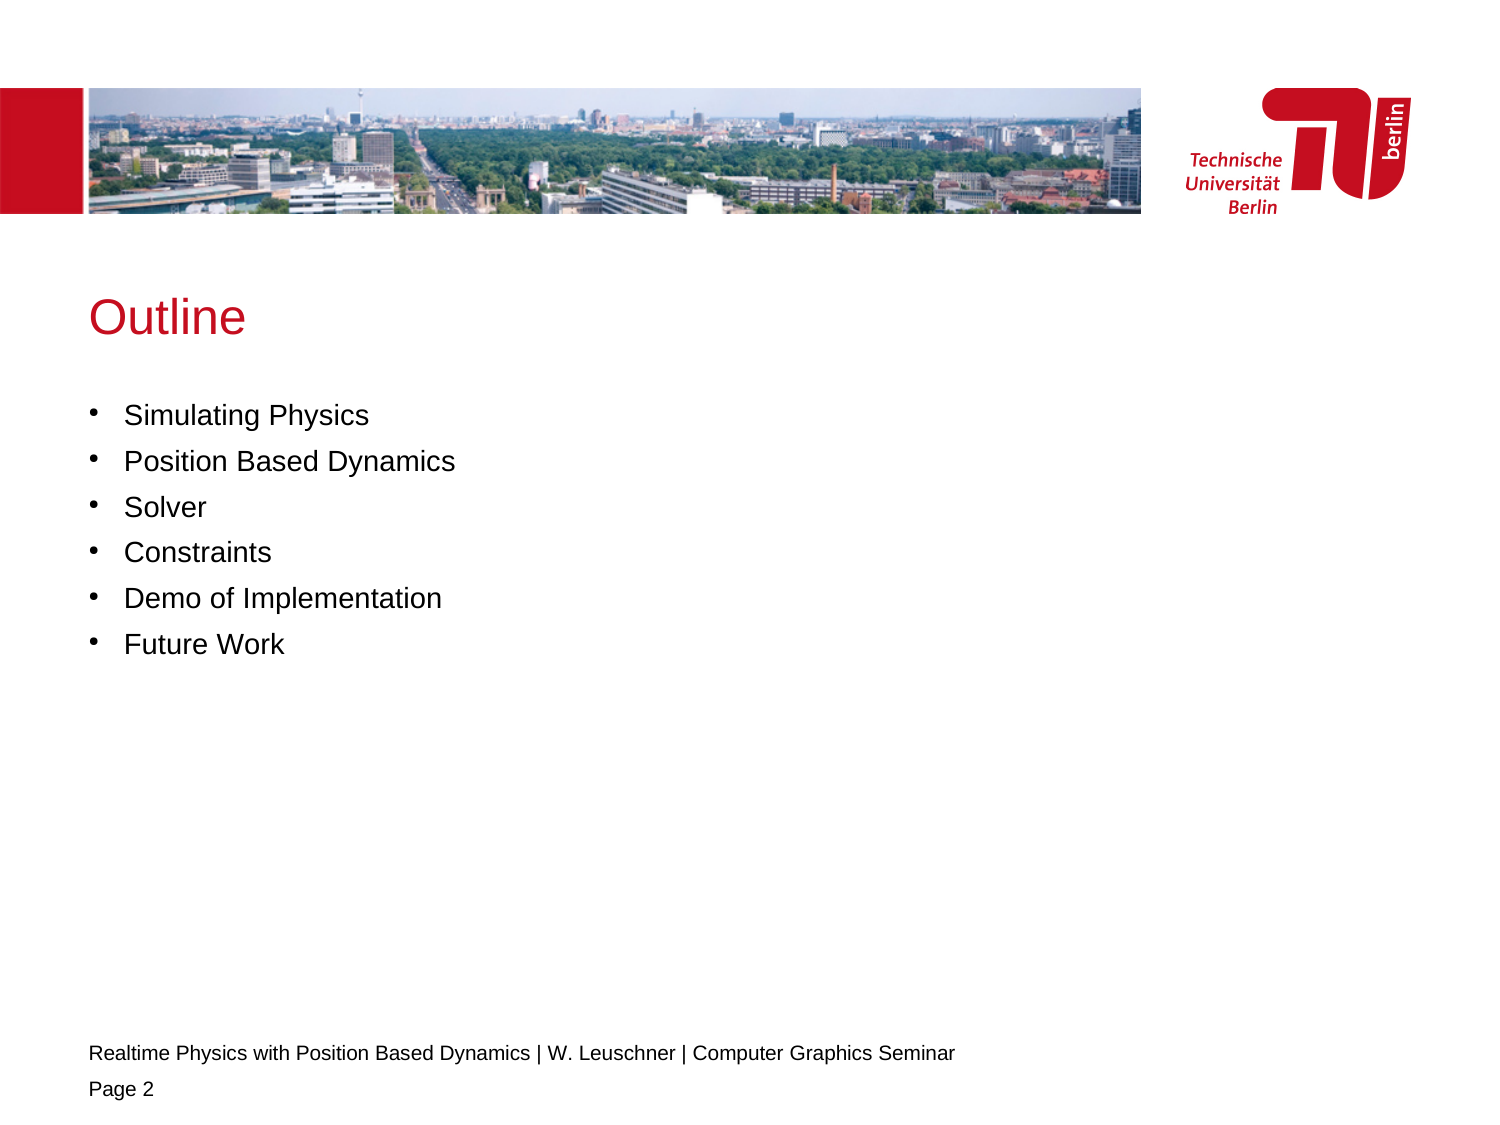

# Outline
Simulating Physics
Position Based Dynamics
Solver
Constraints
Demo of Implementation
Future Work
2